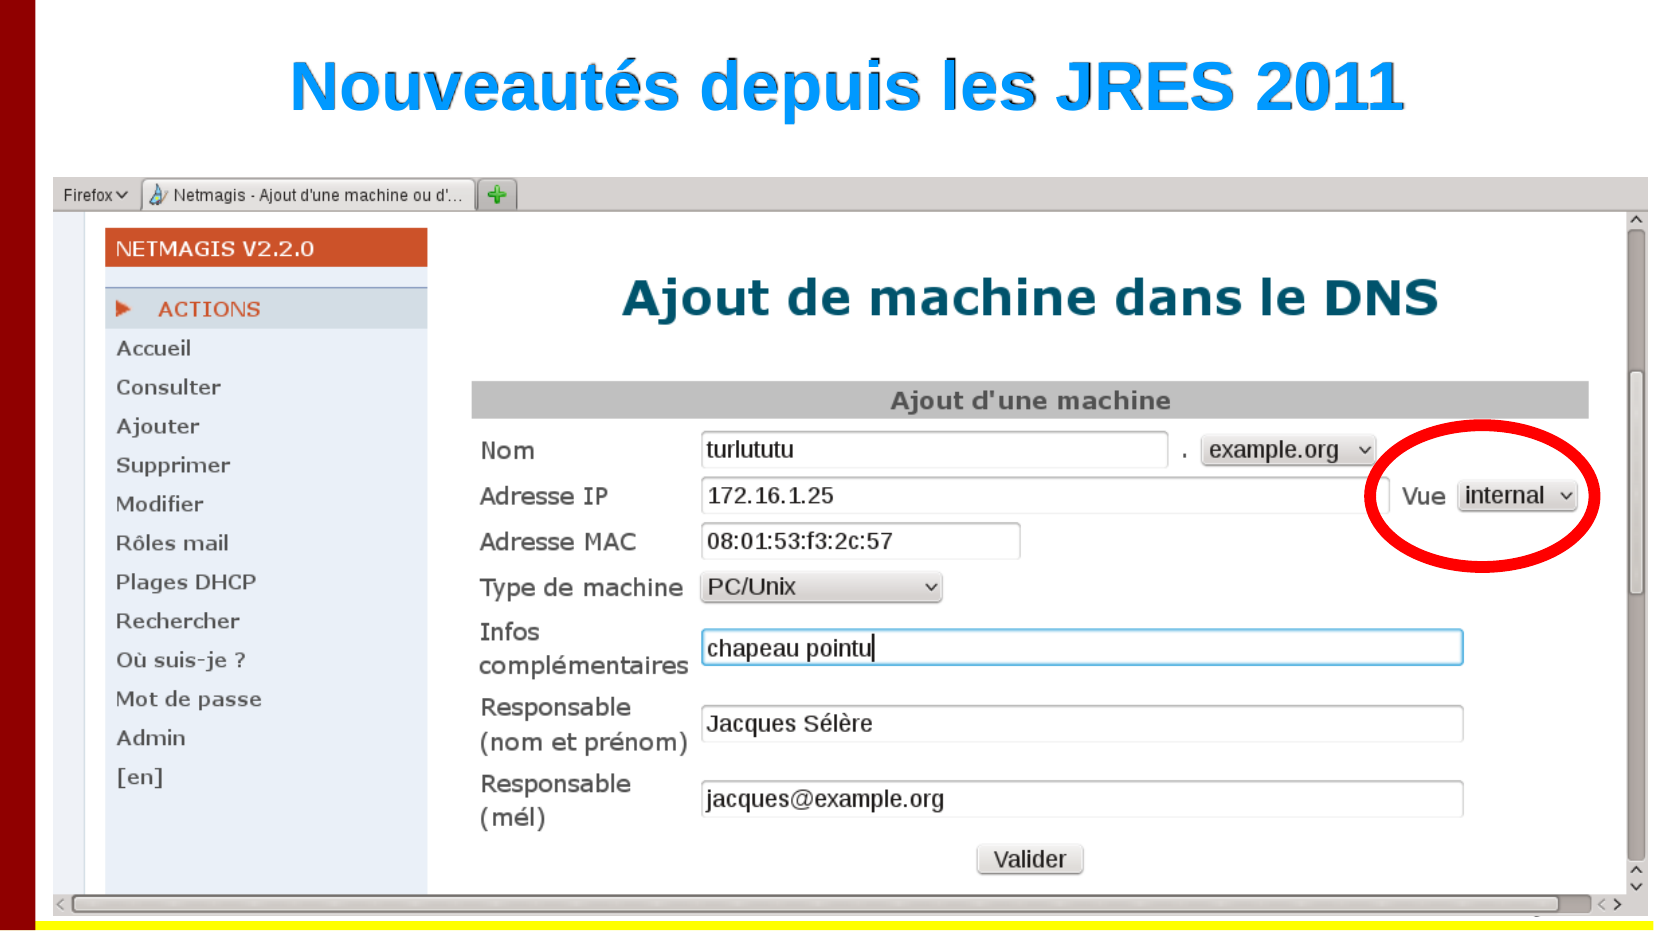

# Nouveautés depuis les JRES 2011
5